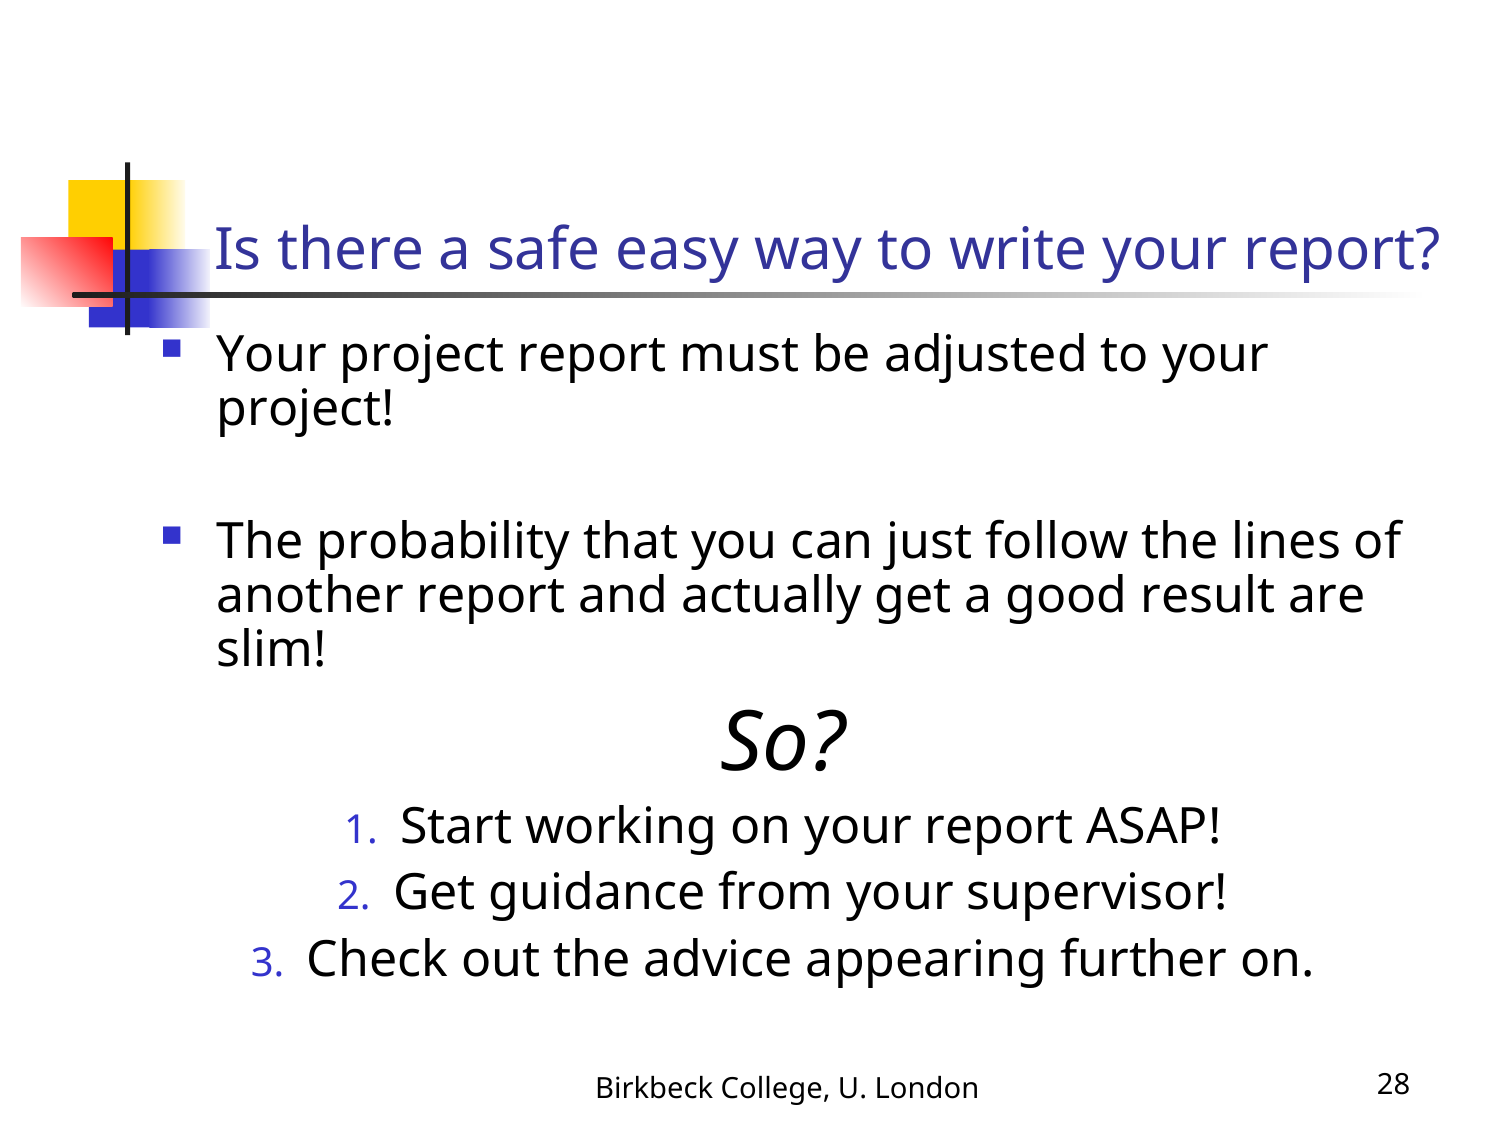

# Is there a safe easy way to write your report?
Your project report must be adjusted to your project!
The probability that you can just follow the lines of another report and actually get a good result are slim!
So?
Start working on your report ASAP!
Get guidance from your supervisor!
Check out the advice appearing further on.
Birkbeck College, U. London